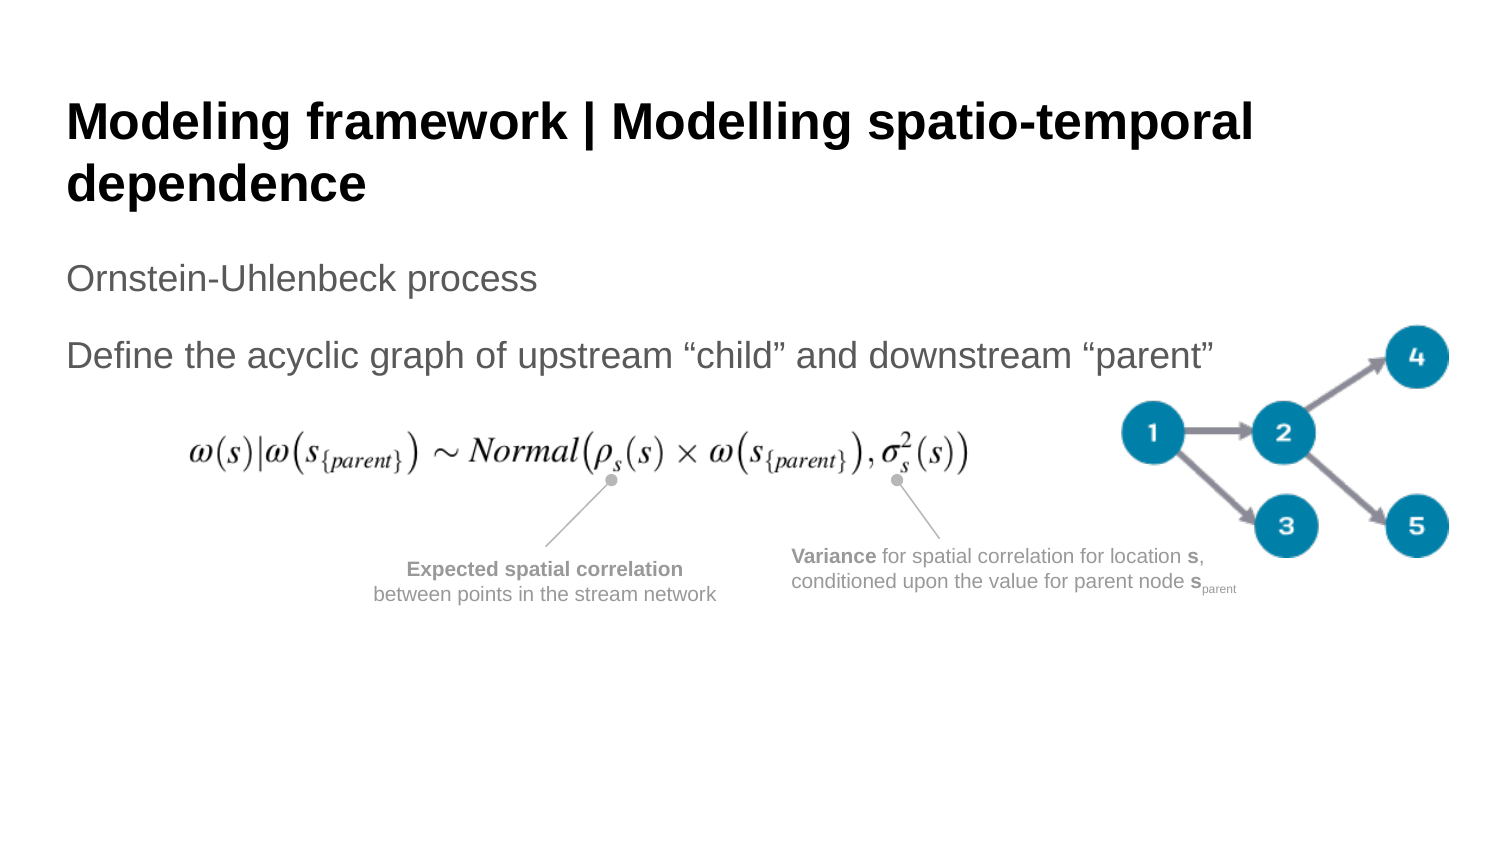

# Modeling framework | Modelling spatio-temporal dependence
Ornstein-Uhlenbeck process
Define the acyclic graph of upstream “child” and downstream “parent”
Variance for spatial correlation for location s, conditioned upon the value for parent node sparent
Expected spatial correlation between points in the stream network